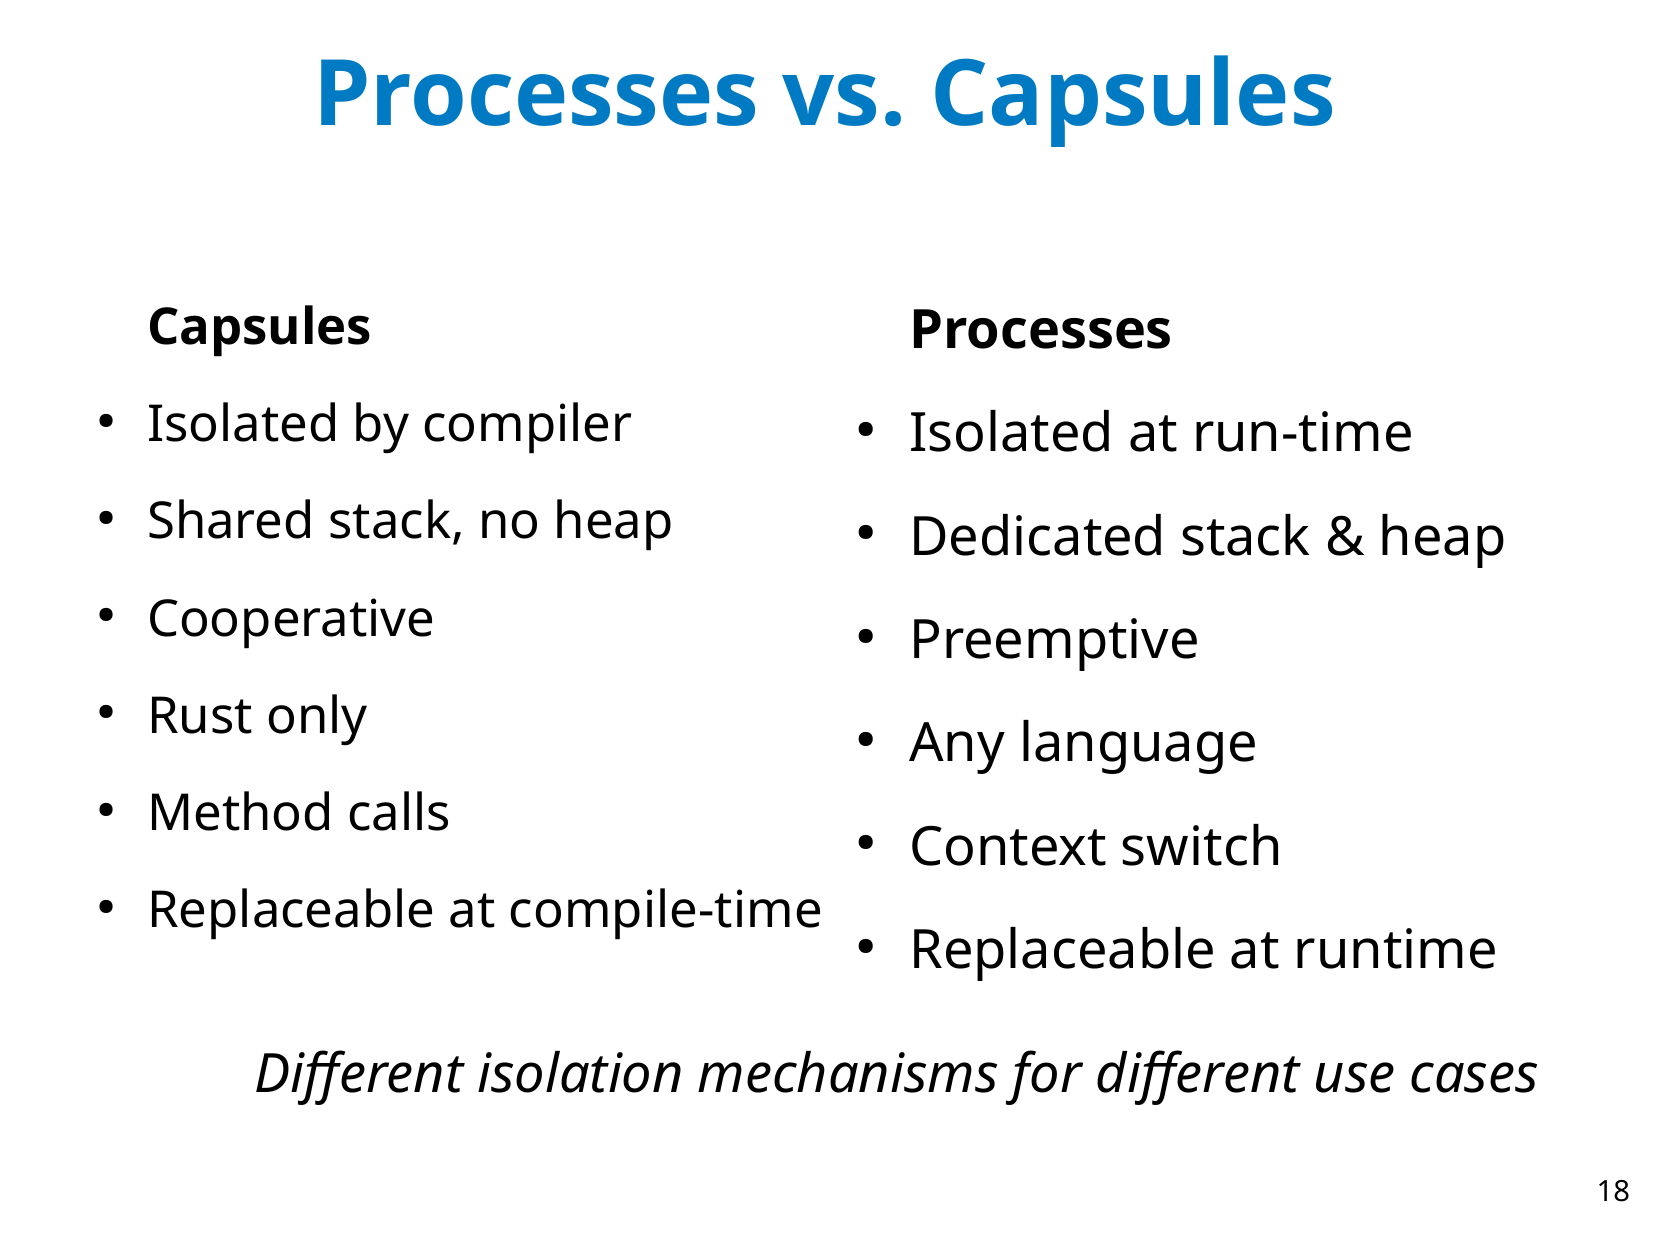

Processes vs. Capsules
Capsules
Isolated by compiler
Shared stack, no heap
Cooperative
Rust only
Method calls
Replaceable at compile-time
# Processes
Isolated at run-time
Dedicated stack & heap
Preemptive
Any language
Context switch
Replaceable at runtime
Different isolation mechanisms for different use cases
18